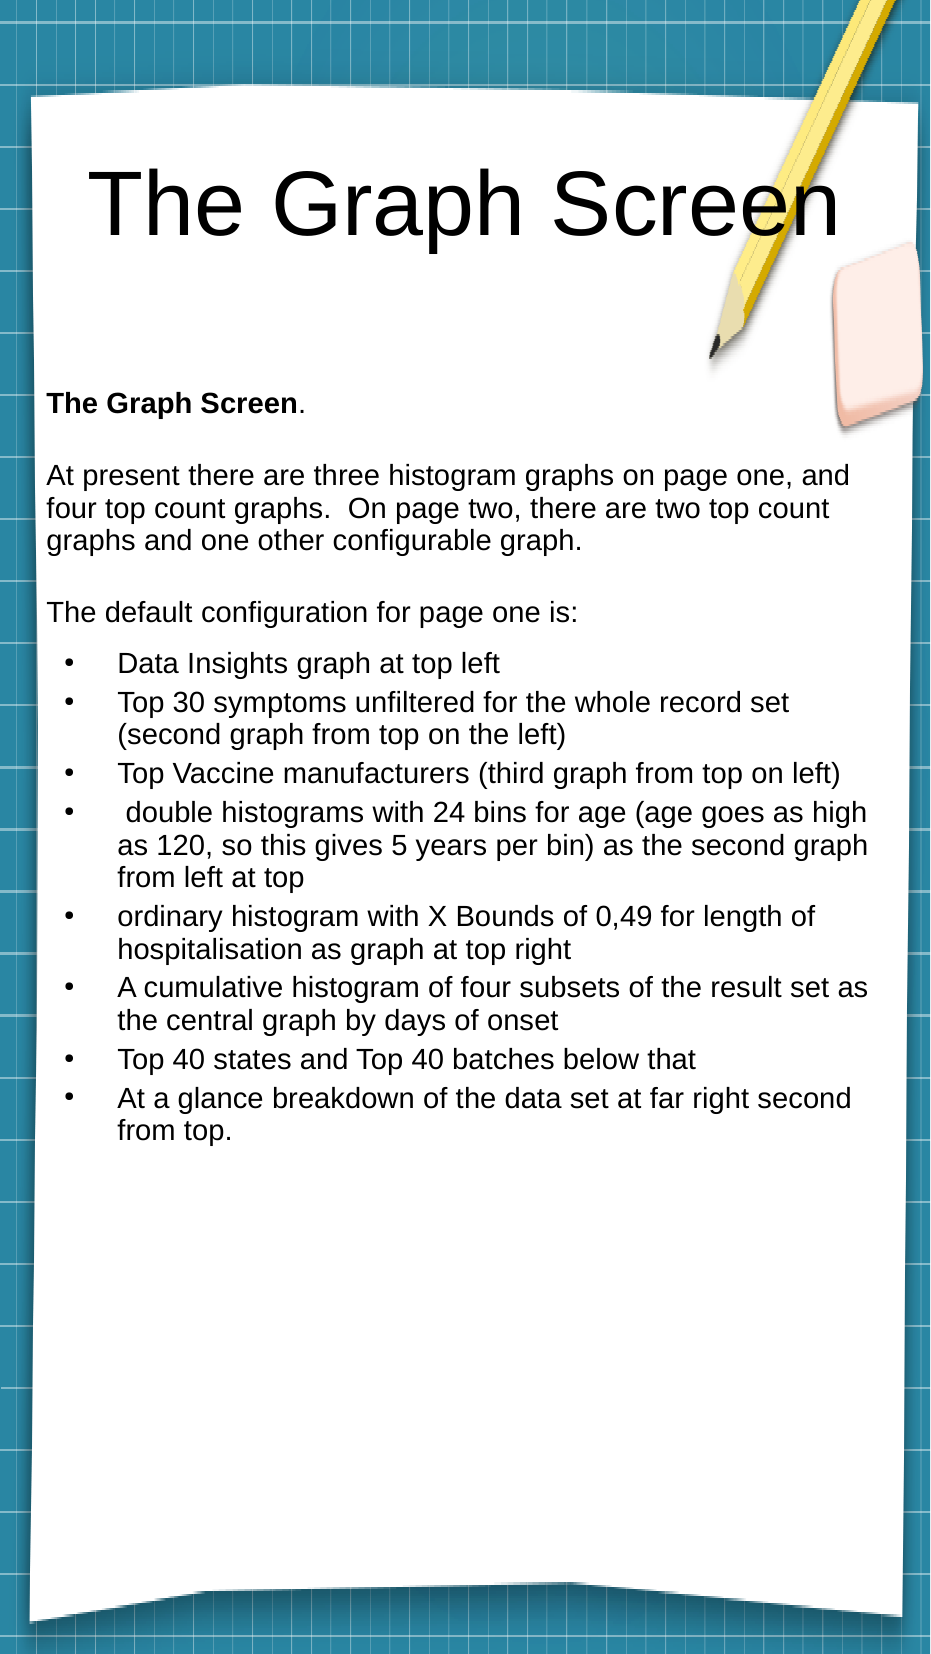

# The Graph Screen
The Graph Screen.
At present there are three histogram graphs on page one, and four top count graphs. On page two, there are two top count graphs and one other configurable graph.
The default configuration for page one is:
Data Insights graph at top left
Top 30 symptoms unfiltered for the whole record set (second graph from top on the left)
Top Vaccine manufacturers (third graph from top on left)
 double histograms with 24 bins for age (age goes as high as 120, so this gives 5 years per bin) as the second graph from left at top
ordinary histogram with X Bounds of 0,49 for length of hospitalisation as graph at top right
A cumulative histogram of four subsets of the result set as the central graph by days of onset
Top 40 states and Top 40 batches below that
At a glance breakdown of the data set at far right second from top.